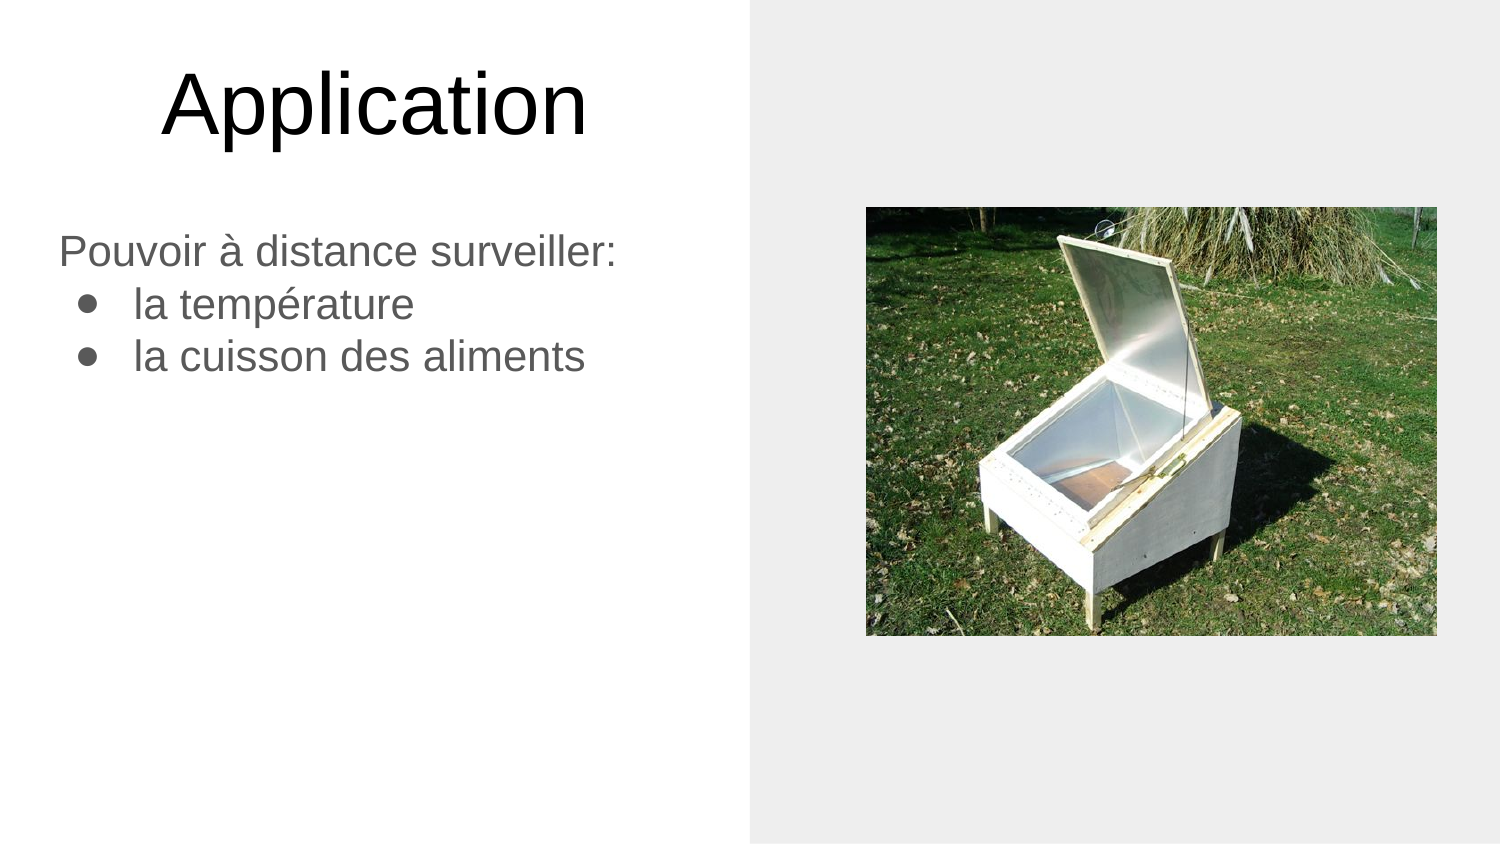

# Application
Pouvoir à distance surveiller:
la température
la cuisson des aliments